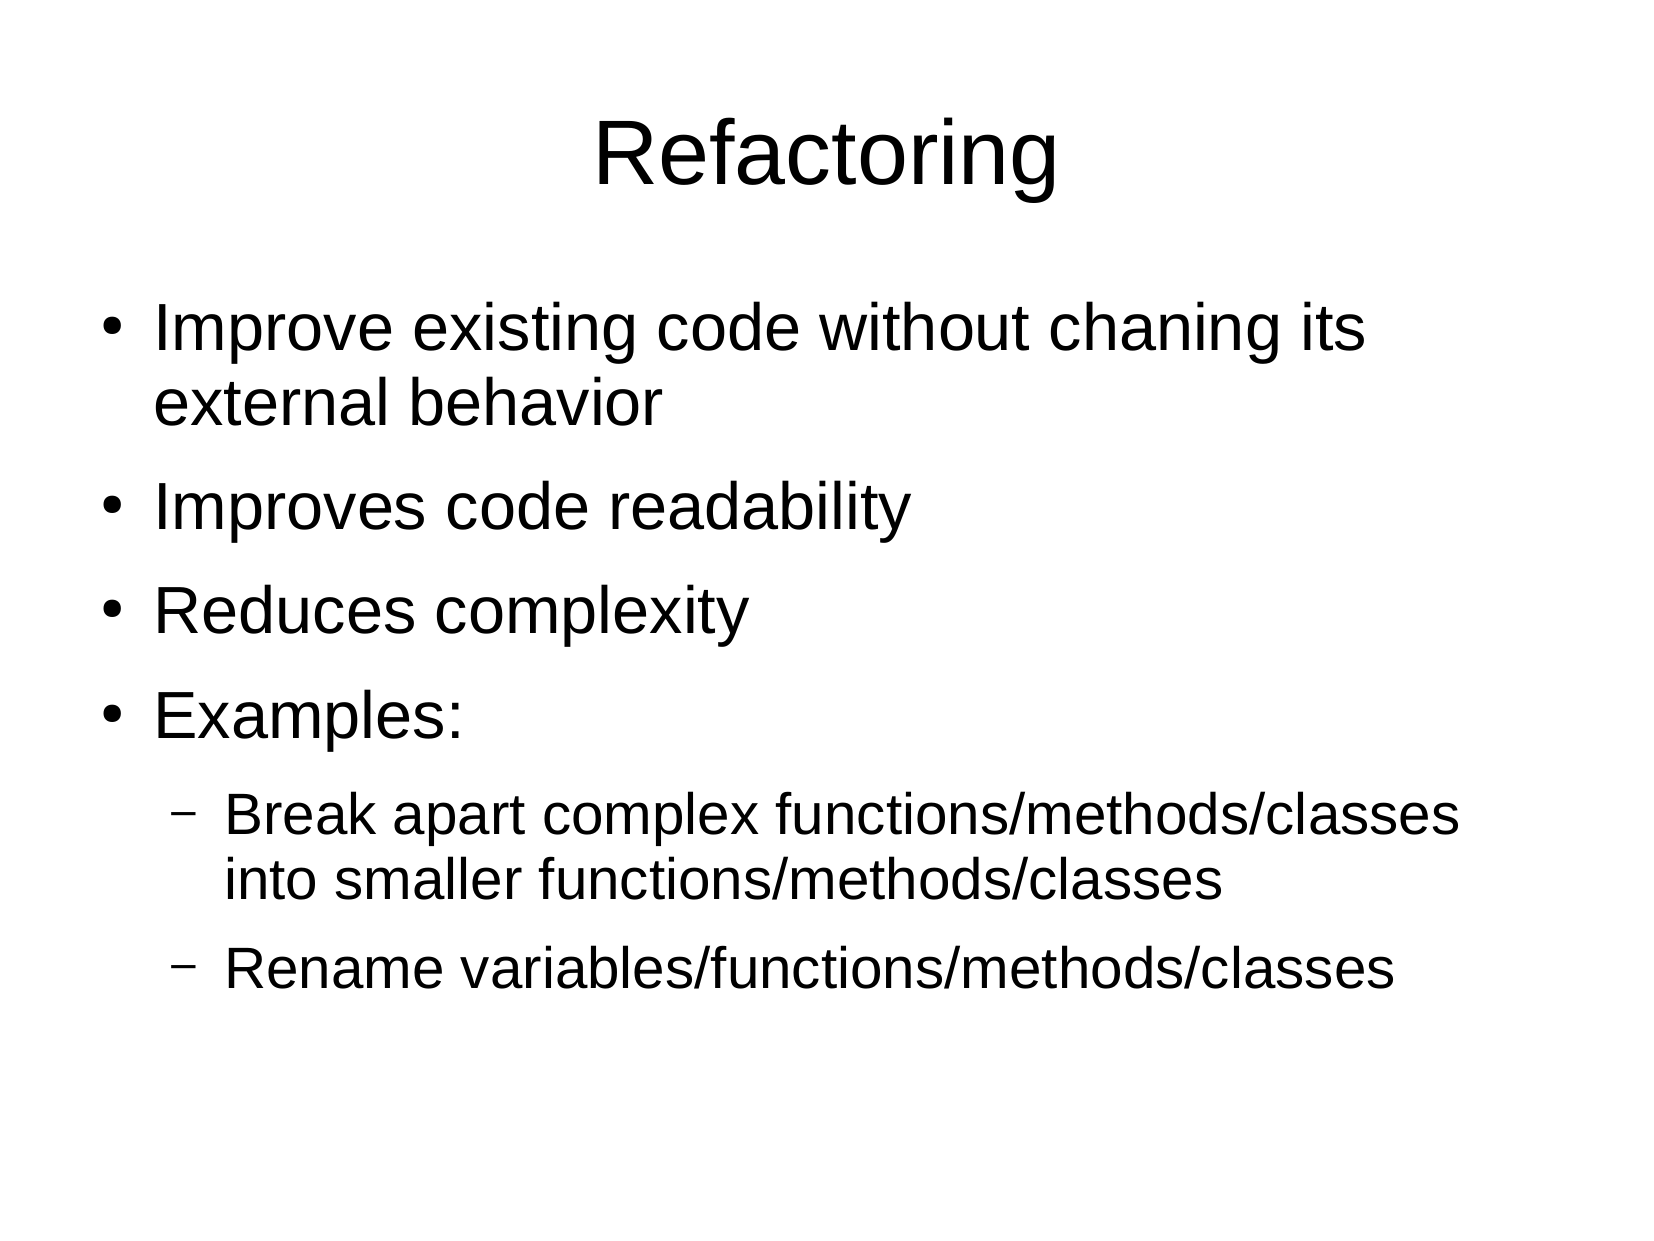

# Refactoring
Improve existing code without chaning its external behavior
Improves code readability
Reduces complexity
Examples:
Break apart complex functions/methods/classes into smaller functions/methods/classes
Rename variables/functions/methods/classes